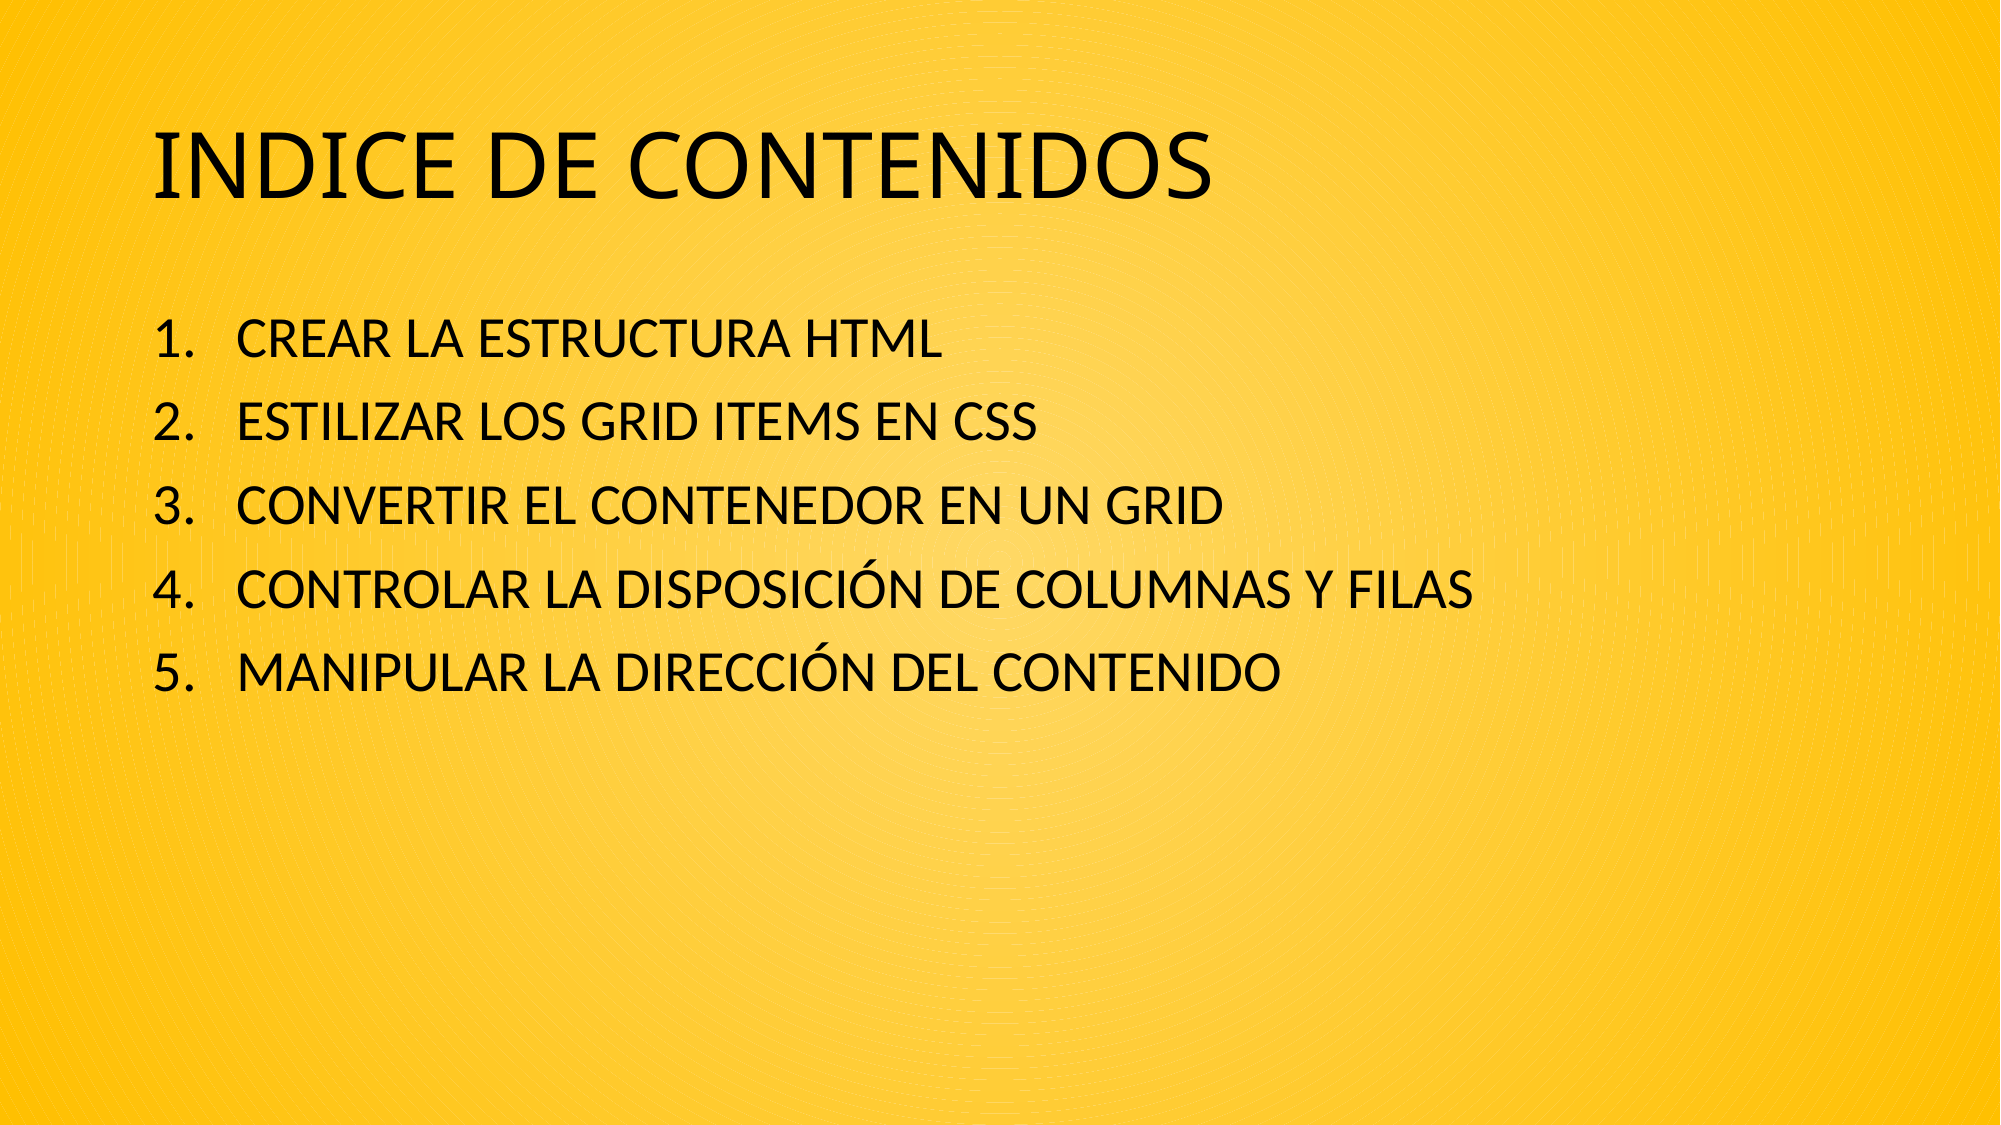

# INDICE DE CONTENIDOS
CREAR LA ESTRUCTURA HTML
ESTILIZAR LOS GRID ITEMS EN CSS
CONVERTIR EL CONTENEDOR EN UN GRID
CONTROLAR LA DISPOSICIÓN DE COLUMNAS Y FILAS
MANIPULAR LA DIRECCIÓN DEL CONTENIDO